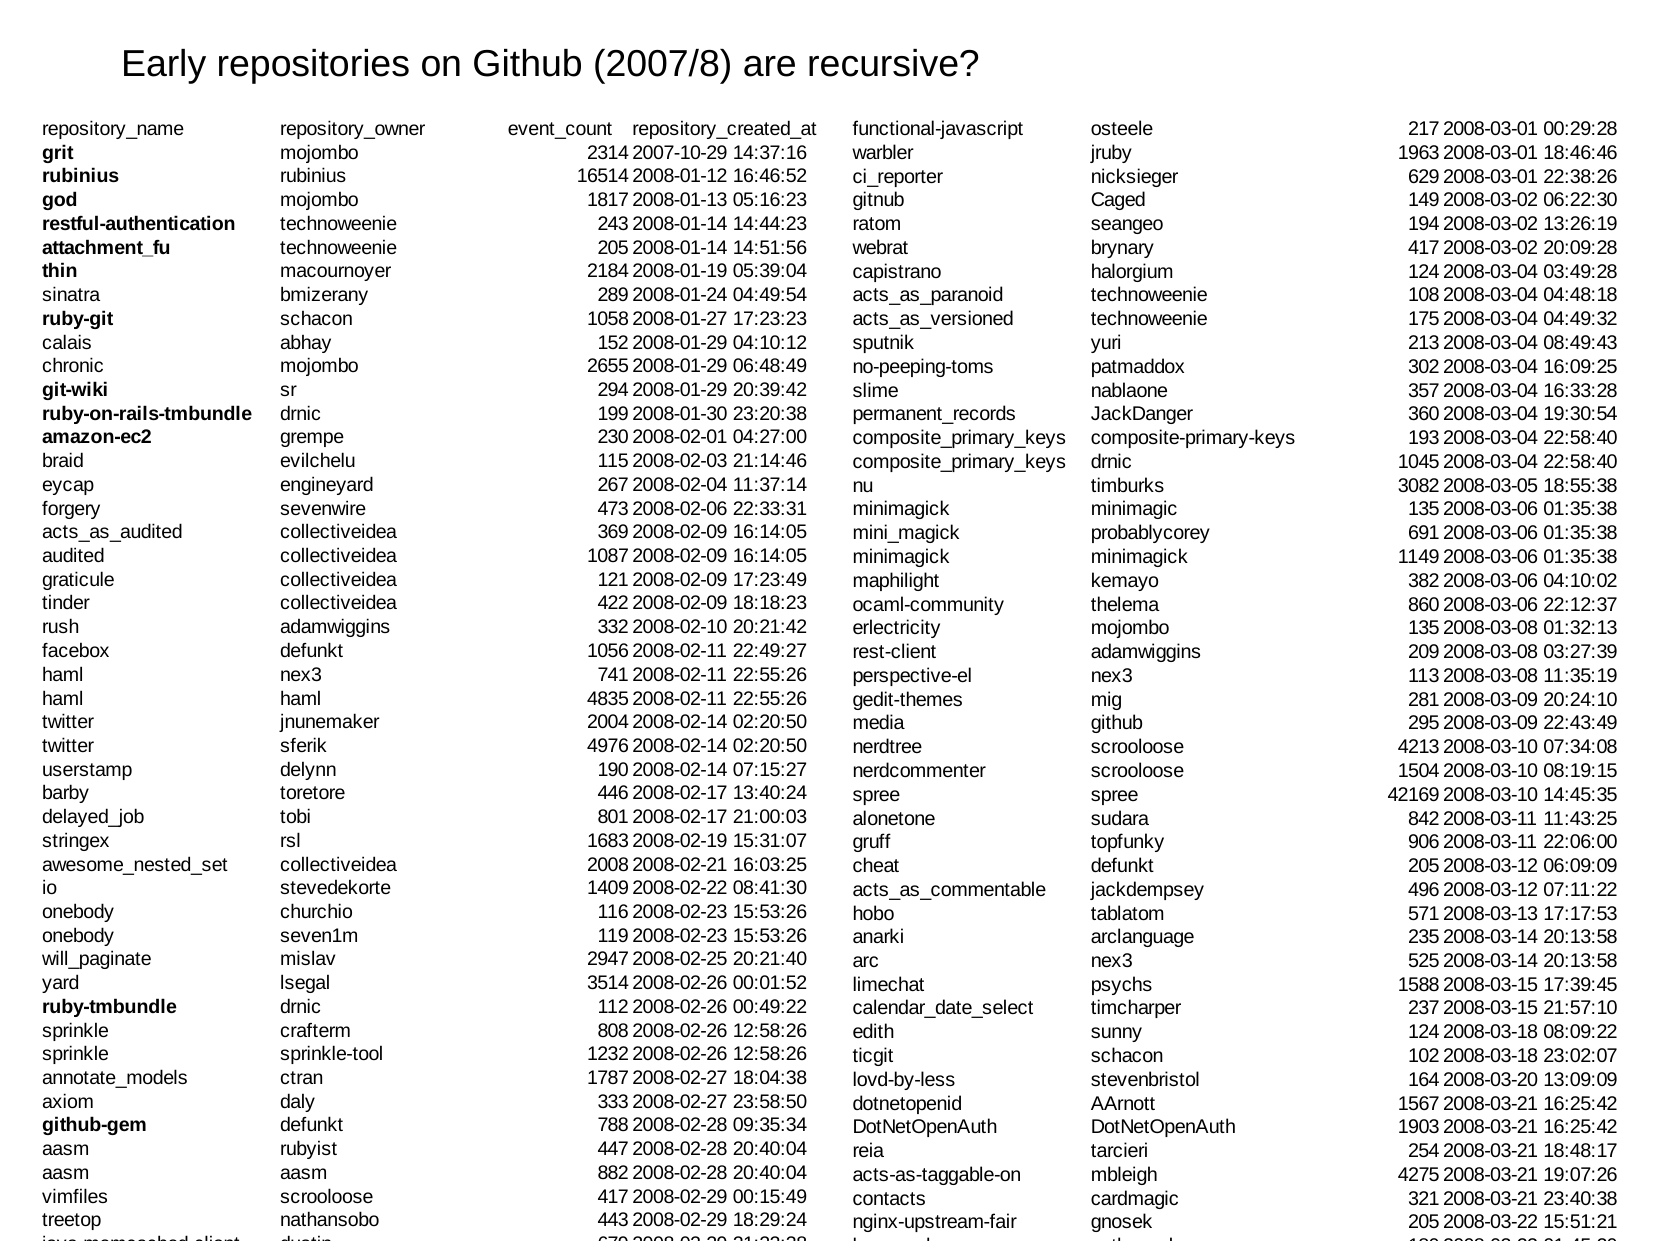

Early repositories on Github (2007/8) are recursive?